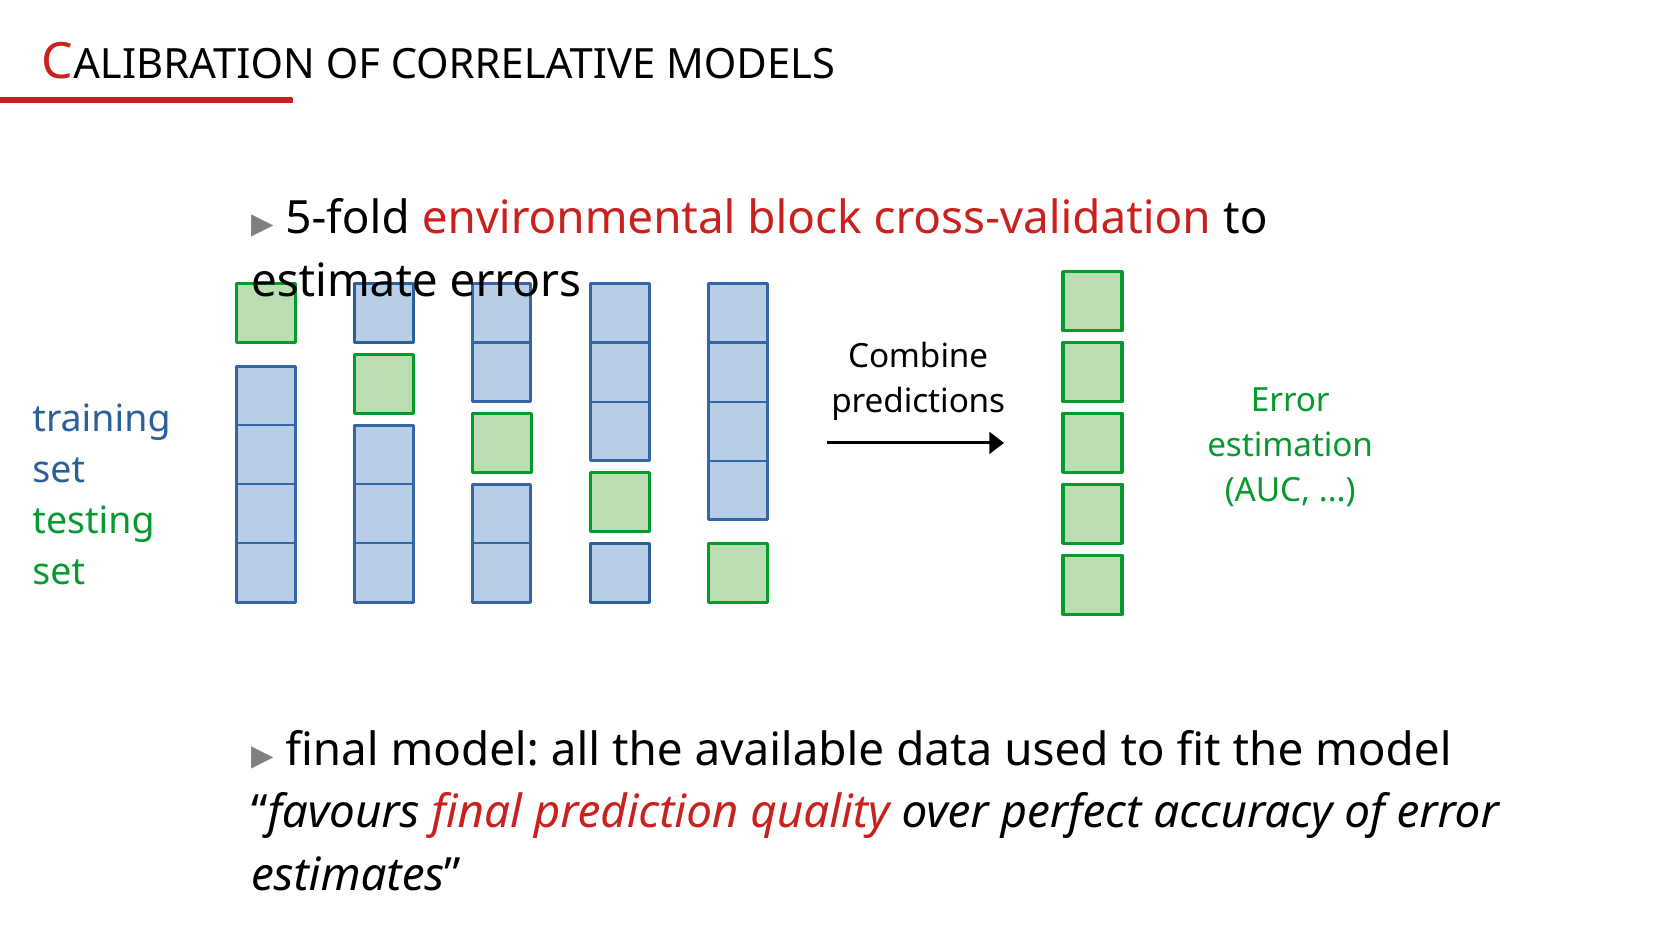

CALIBRATION OF CORRELATIVE MODELS
▶ 5-fold environmental block cross-validation to estimate errors
Combine predictions
Error estimation (AUC, ...)
training set
testing set
▶ final model: all the available data used to fit the model
“favours final prediction quality over perfect accuracy of error estimates”